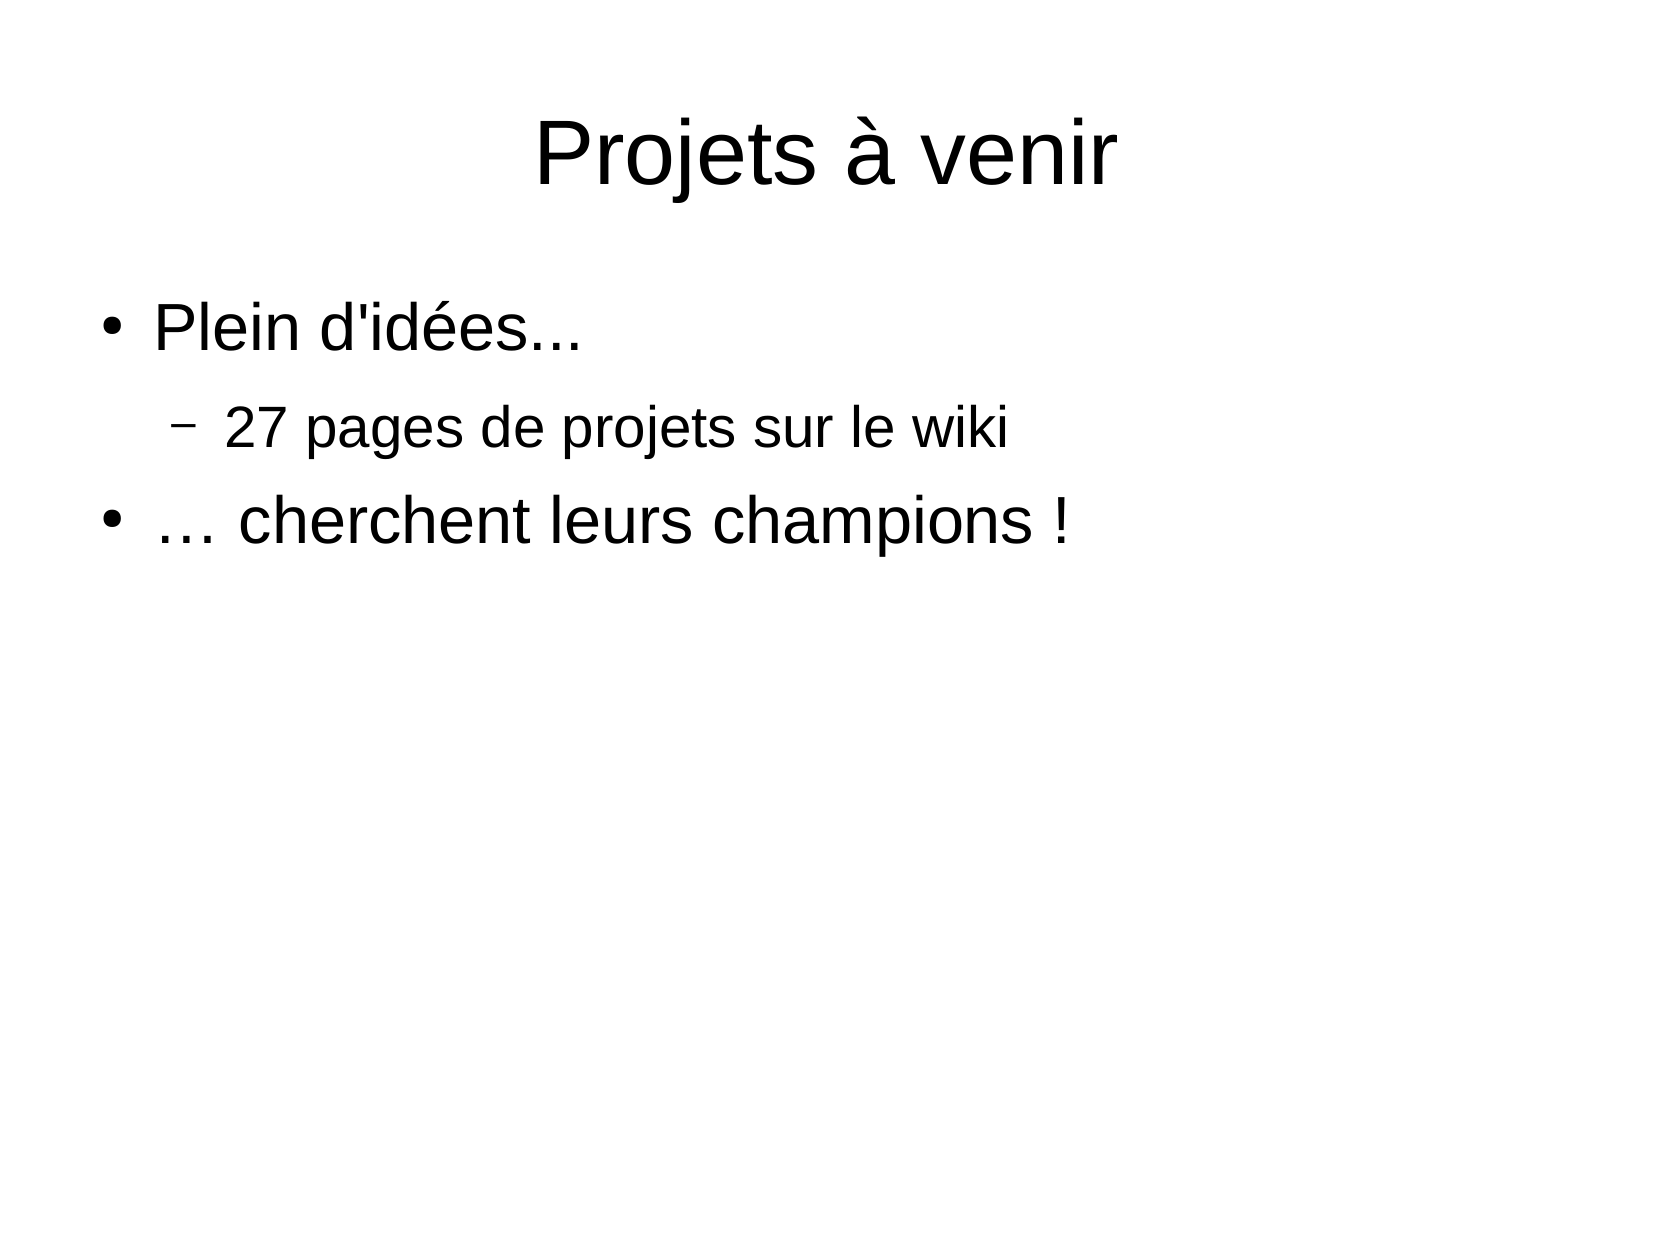

# Projets à venir
Plein d'idées...
27 pages de projets sur le wiki
… cherchent leurs champions !